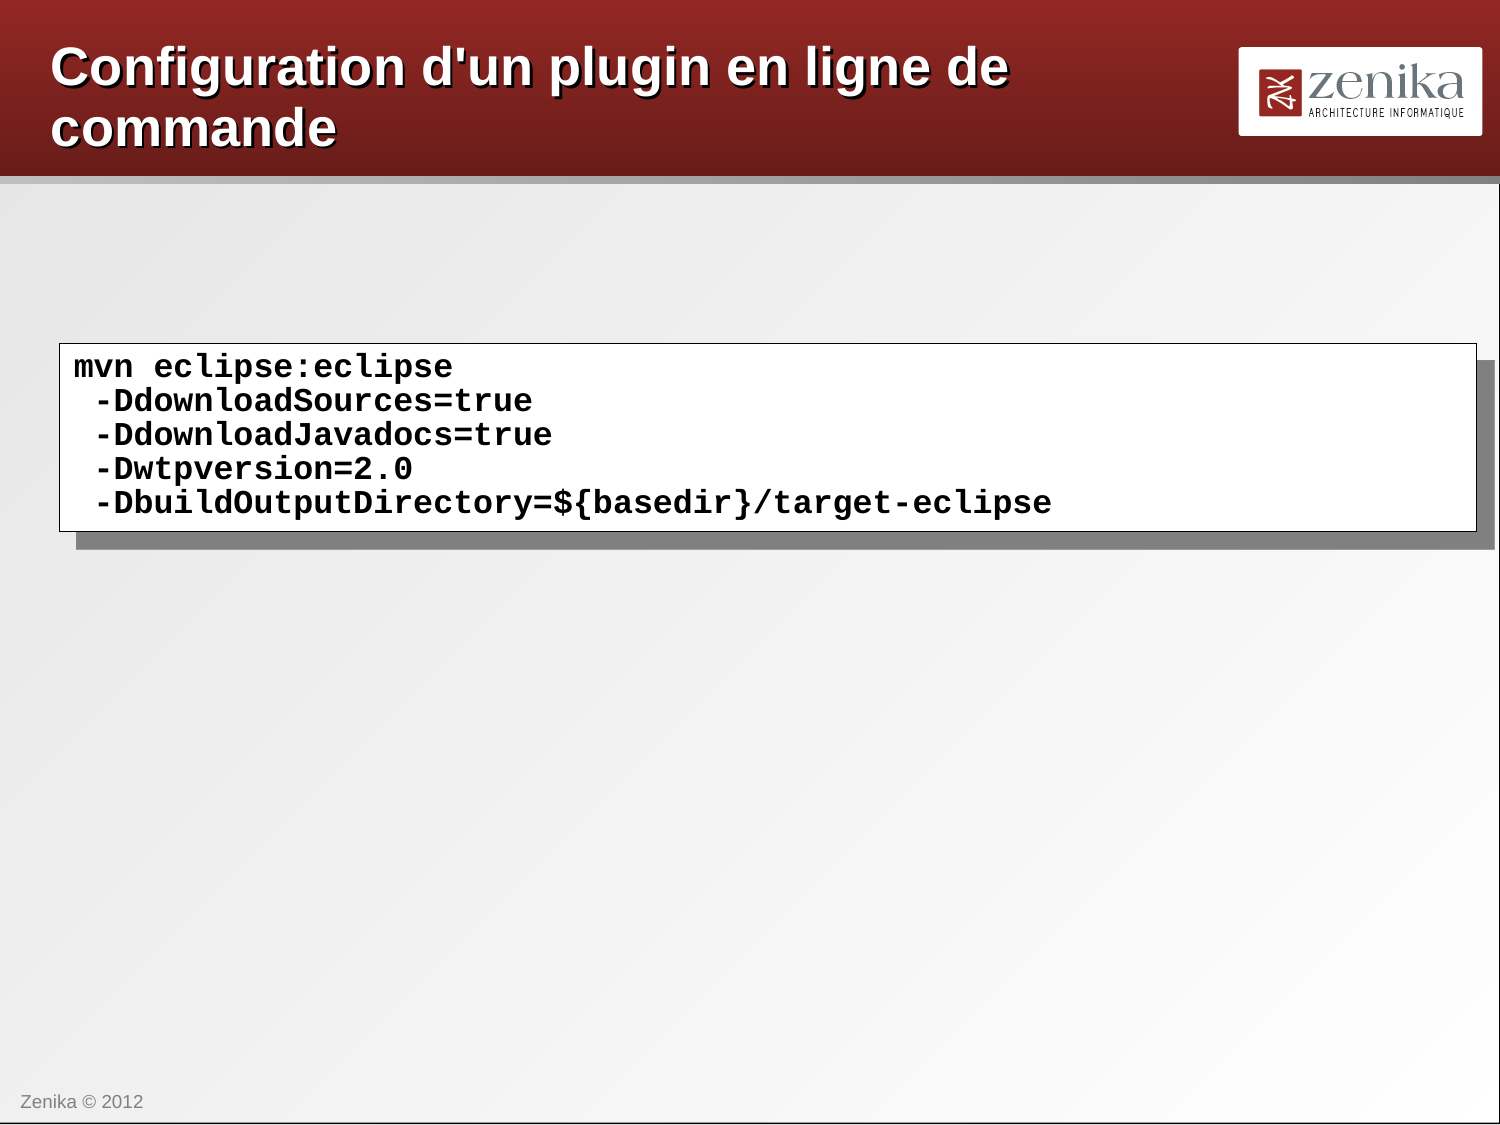

# Configuration d'un plugin en ligne de commande
mvn eclipse:eclipse
 -DdownloadSources=true
 -DdownloadJavadocs=true
 -Dwtpversion=2.0
 -DbuildOutputDirectory=${basedir}/target-eclipse